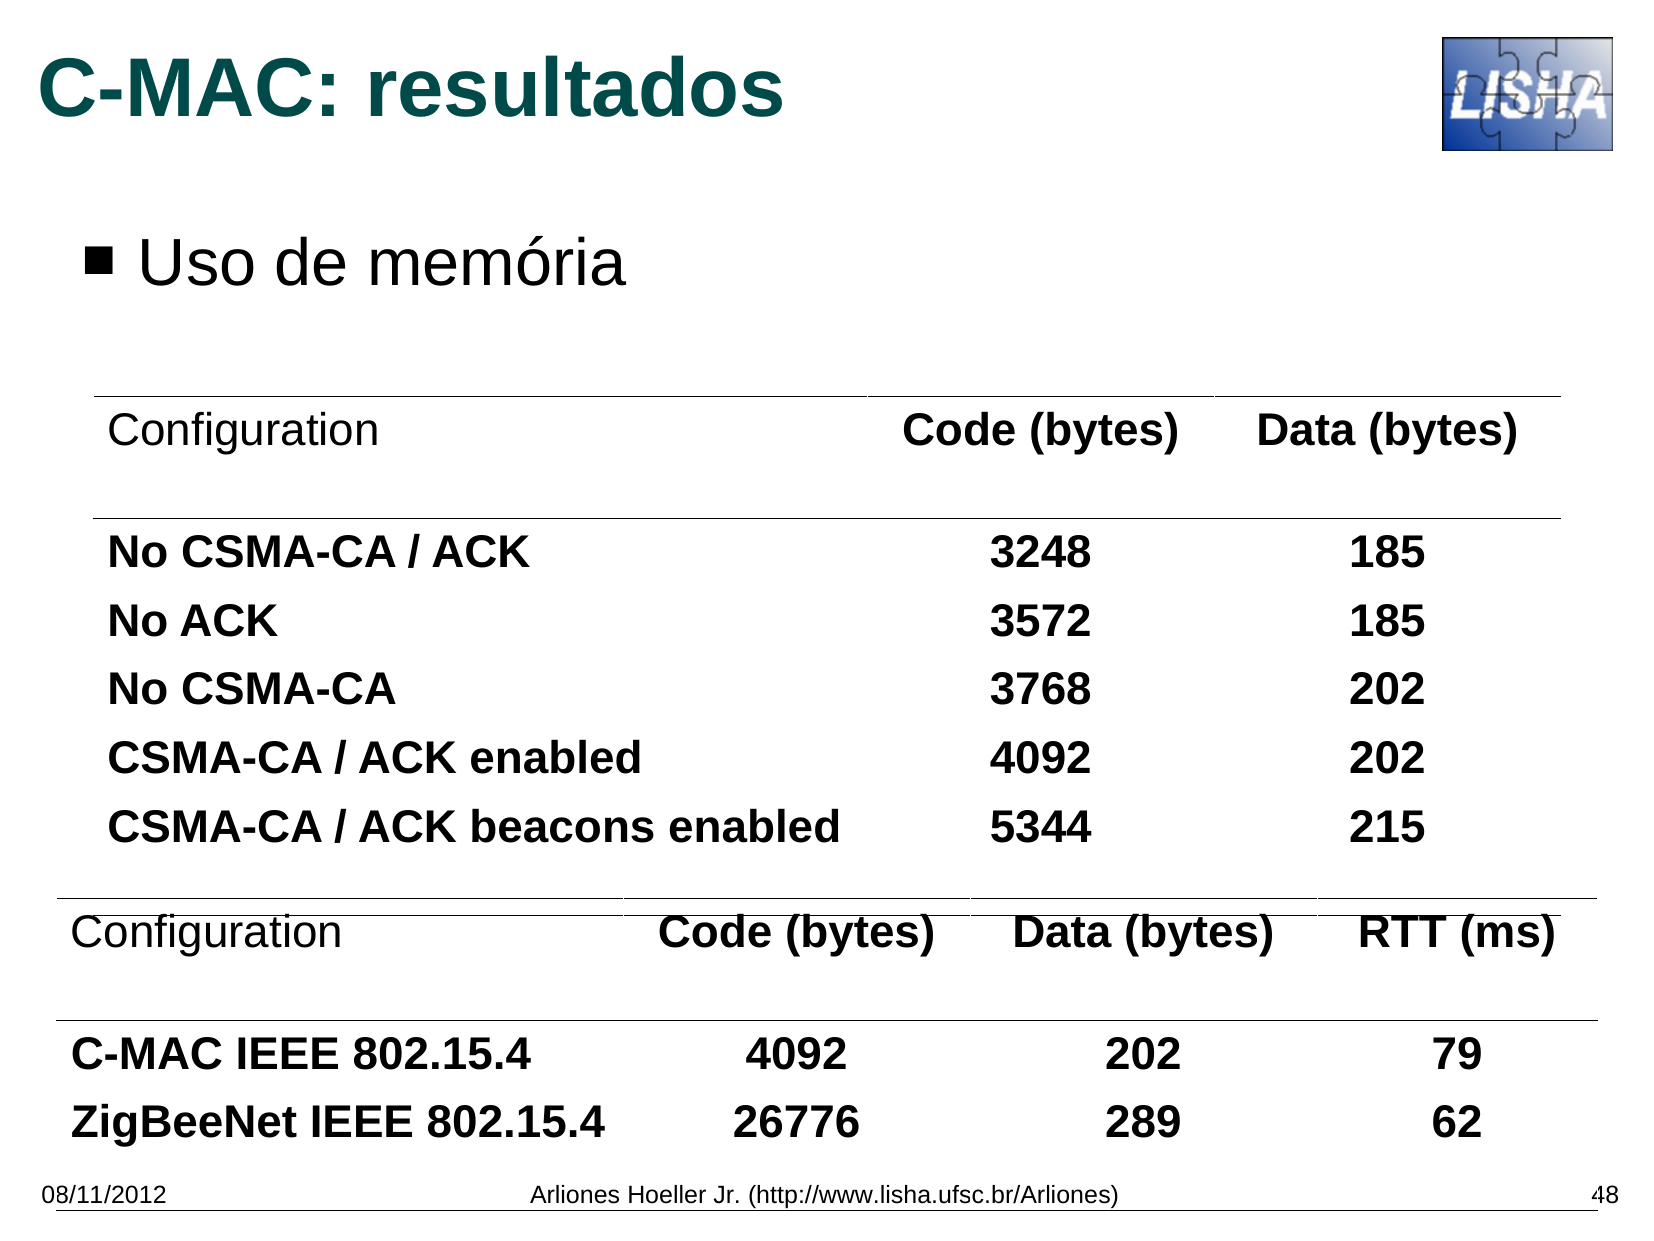

# C-MAC: resultados
Uso de memória
| Configuration | Code (bytes) | Data (bytes) |
| --- | --- | --- |
| No CSMA-CA / ACK | 3248 | 185 |
| No ACK | 3572 | 185 |
| No CSMA-CA | 3768 | 202 |
| CSMA-CA / ACK enabled | 4092 | 202 |
| CSMA-CA / ACK beacons enabled | 5344 | 215 |
| Configuration | Code (bytes) | Data (bytes) | RTT (ms) |
| --- | --- | --- | --- |
| C-MAC IEEE 802.15.4 | 4092 | 202 | 79 |
| ZigBeeNet IEEE 802.15.4 | 26776 | 289 | 62 |